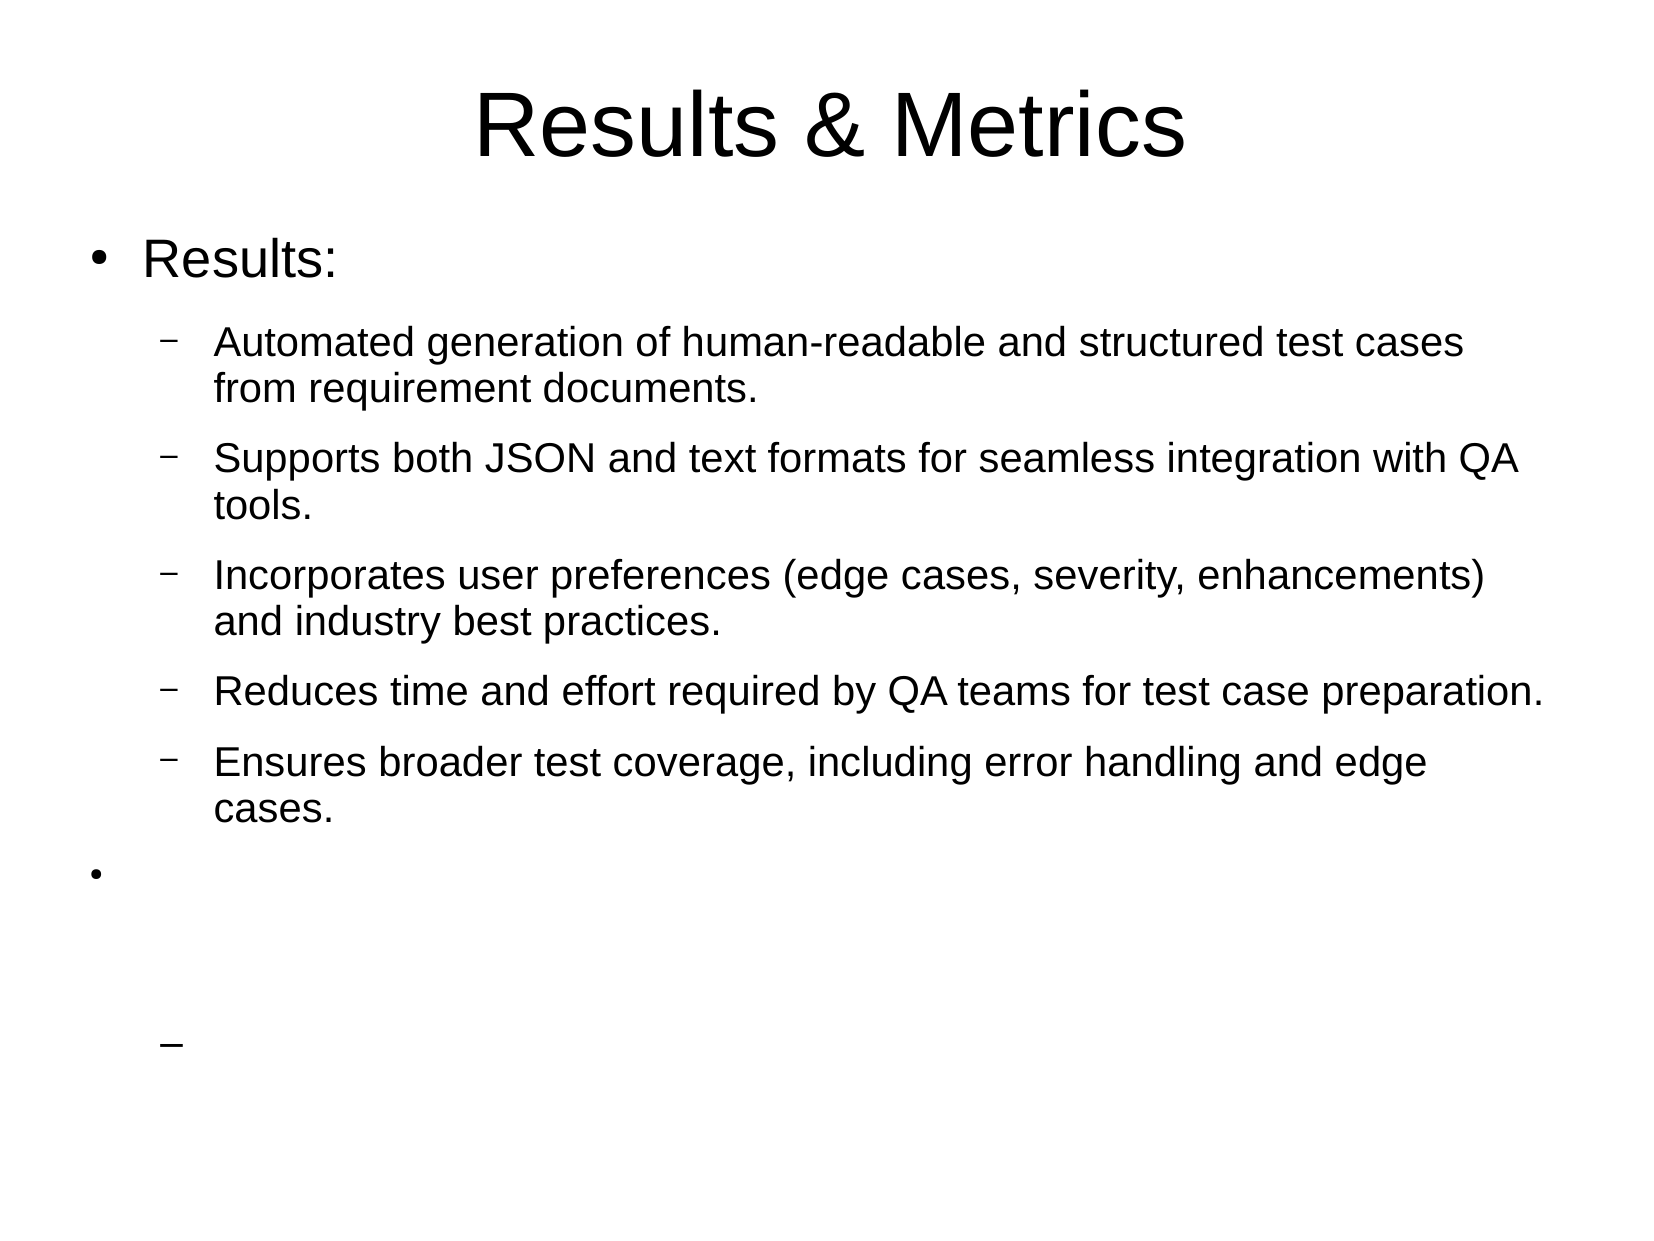

# Results & Metrics
Results:
Automated generation of human-readable and structured test cases from requirement documents.
Supports both JSON and text formats for seamless integration with QA tools.
Incorporates user preferences (edge cases, severity, enhancements) and industry best practices.
Reduces time and effort required by QA teams for test case preparation.
Ensures broader test coverage, including error handling and edge cases.